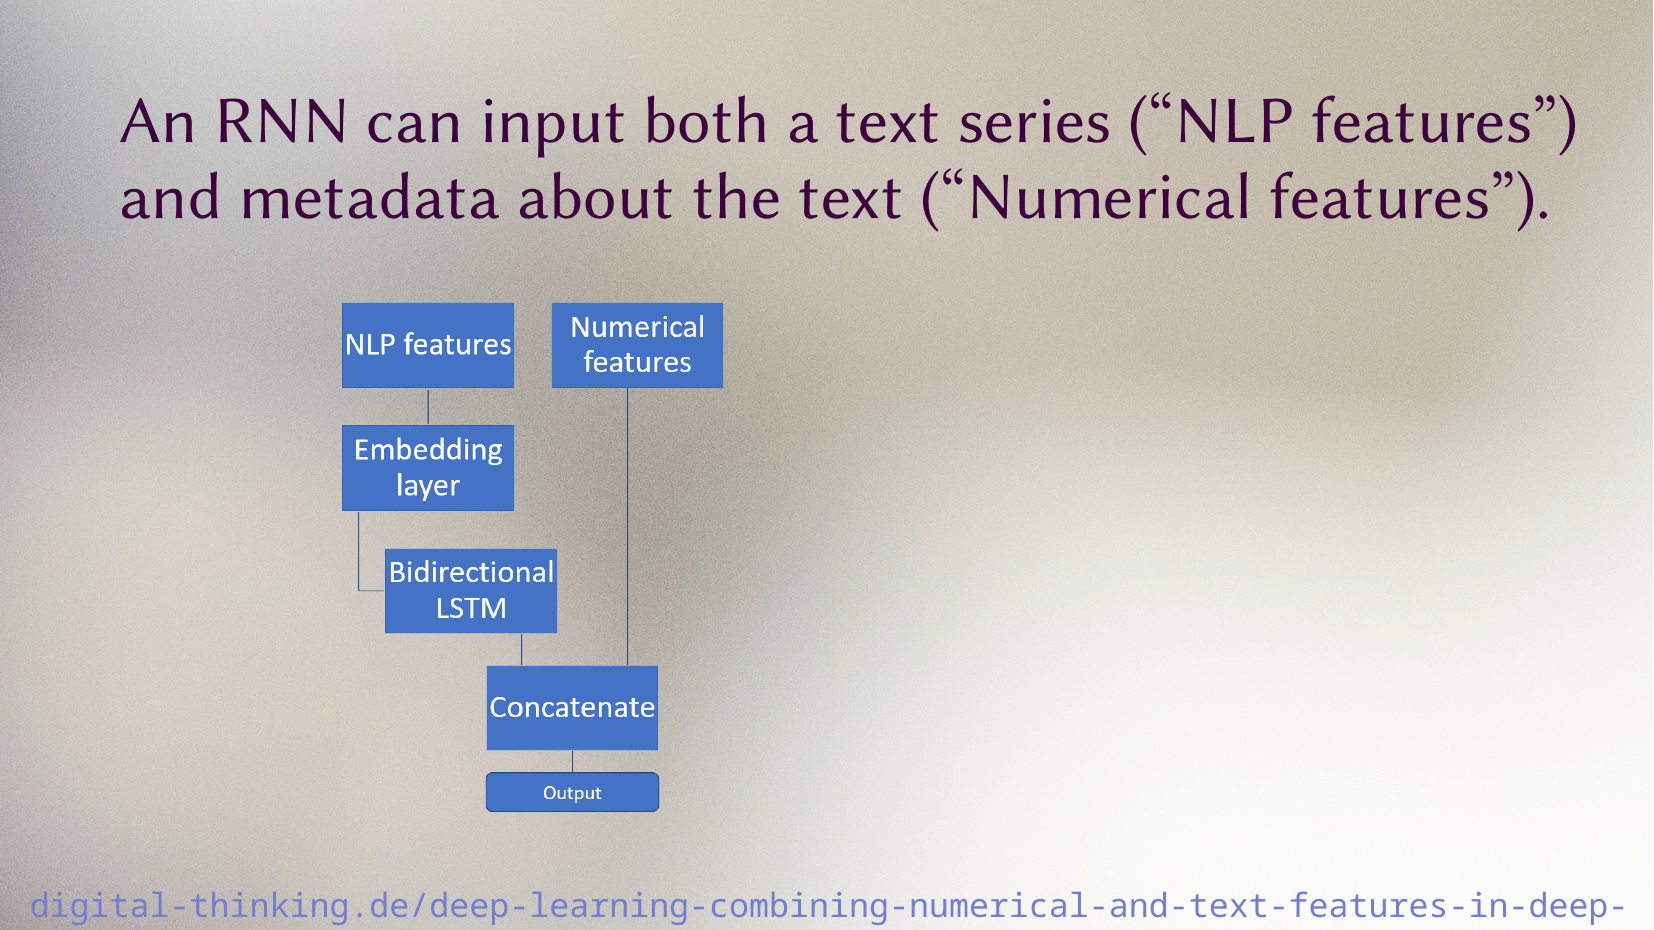

An RNN can input both a text series (“NLP features”) and metadata about the text (“Numerical features”).
digital-thinking.de/deep-learning-combining-numerical-and-text-features-in-deep-neural-networks/